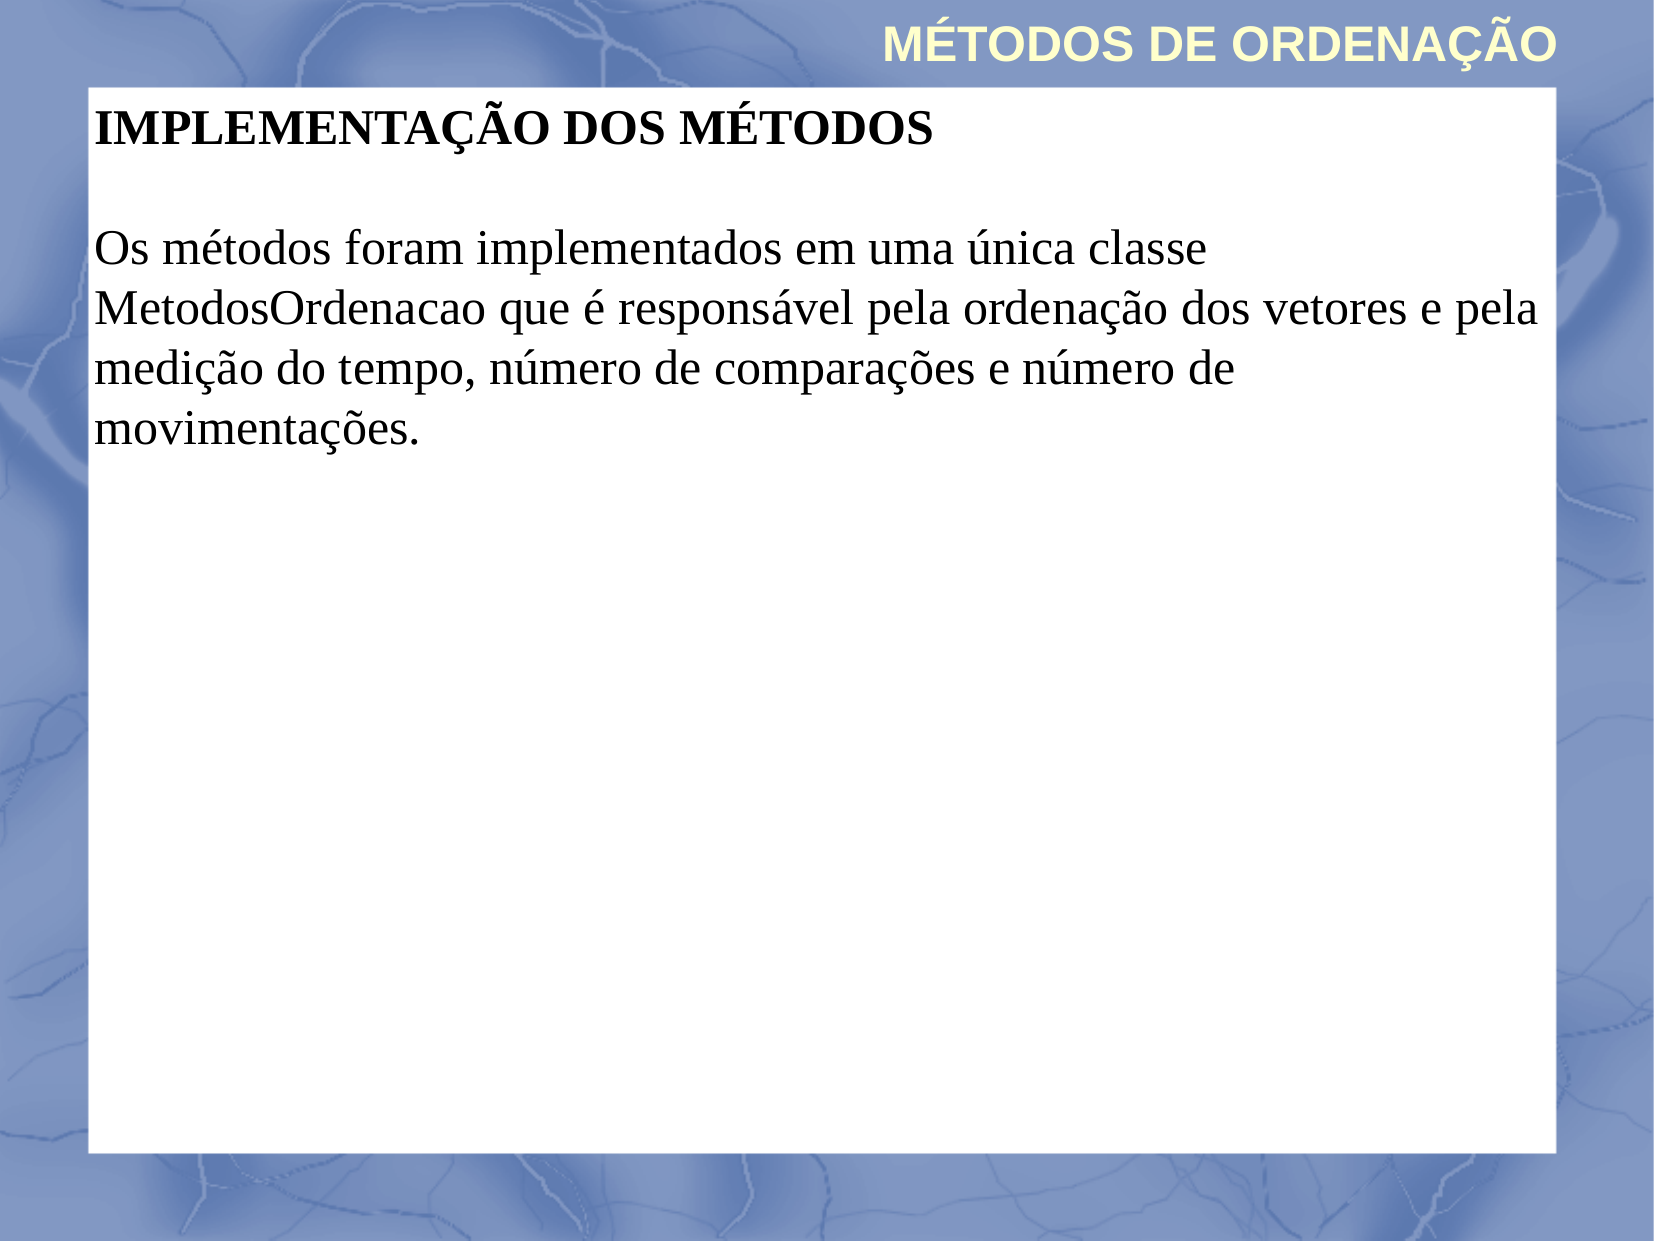

MÉTODOS DE ORDENAÇÃO
IMPLEMENTAÇÃO DOS MÉTODOS
Os métodos foram implementados em uma única classe MetodosOrdenacao que é responsável pela ordenação dos vetores e pela medição do tempo, número de comparações e número de movimentações.